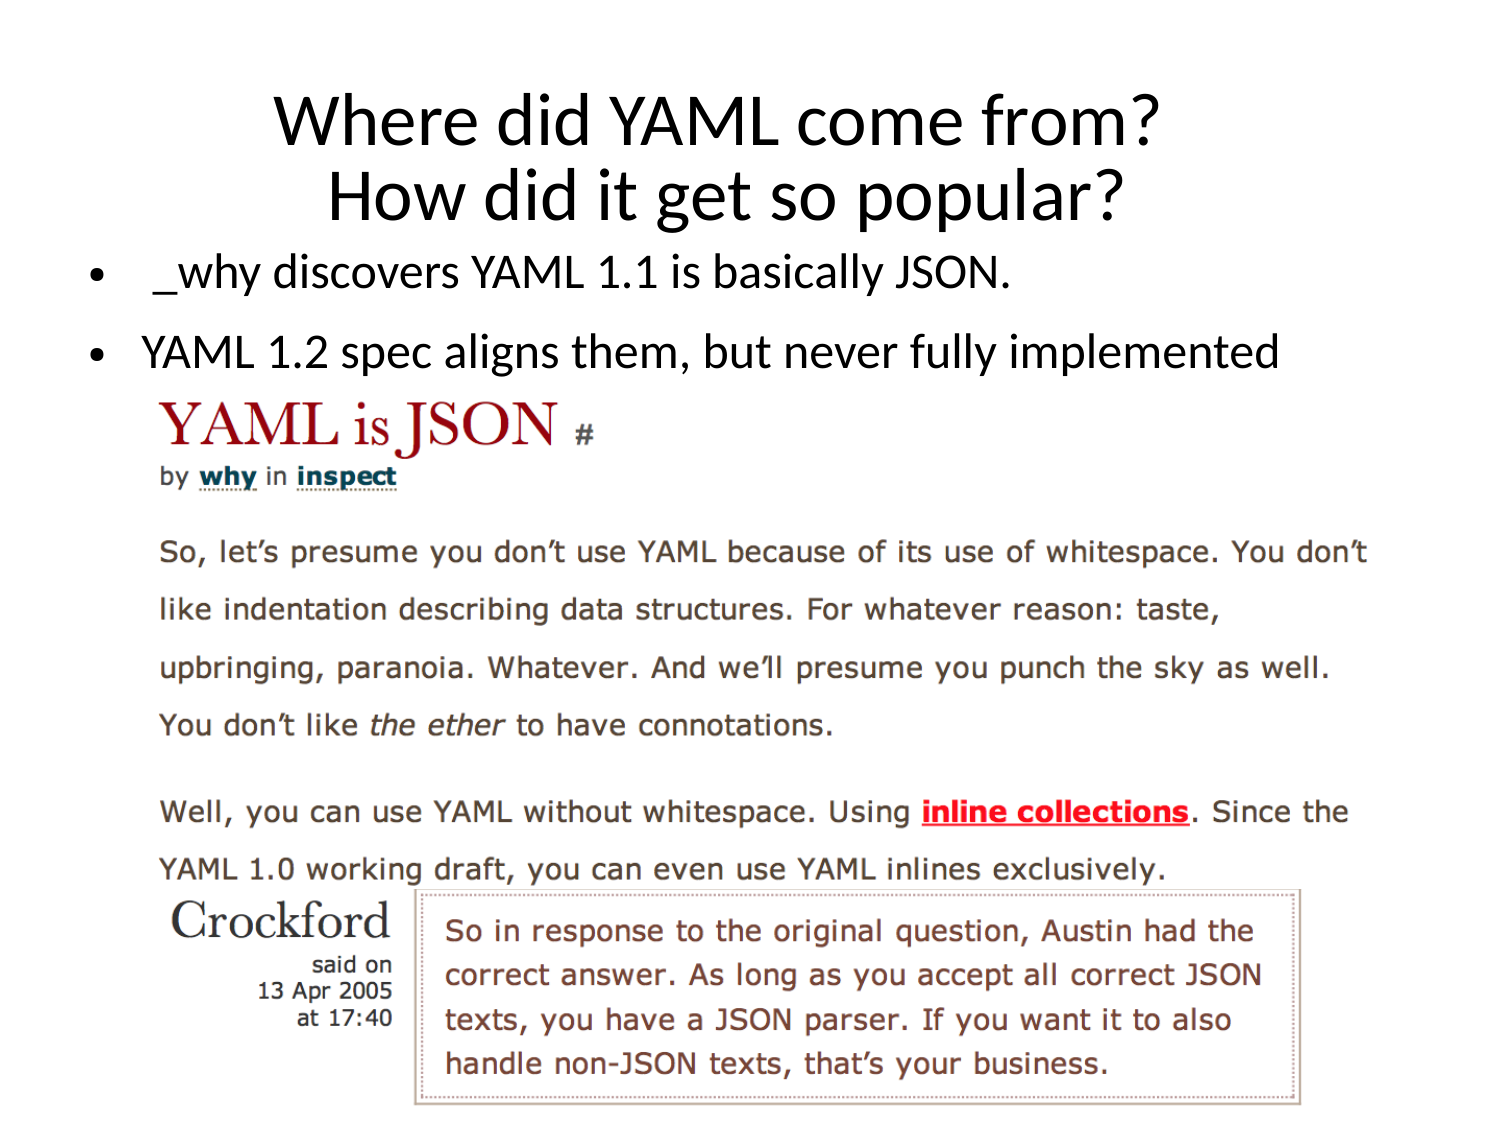

# Where did YAML come from? How did it get so popular?
 _why discovers YAML 1.1 is basically JSON.
YAML 1.2 spec aligns them, but never fully implemented